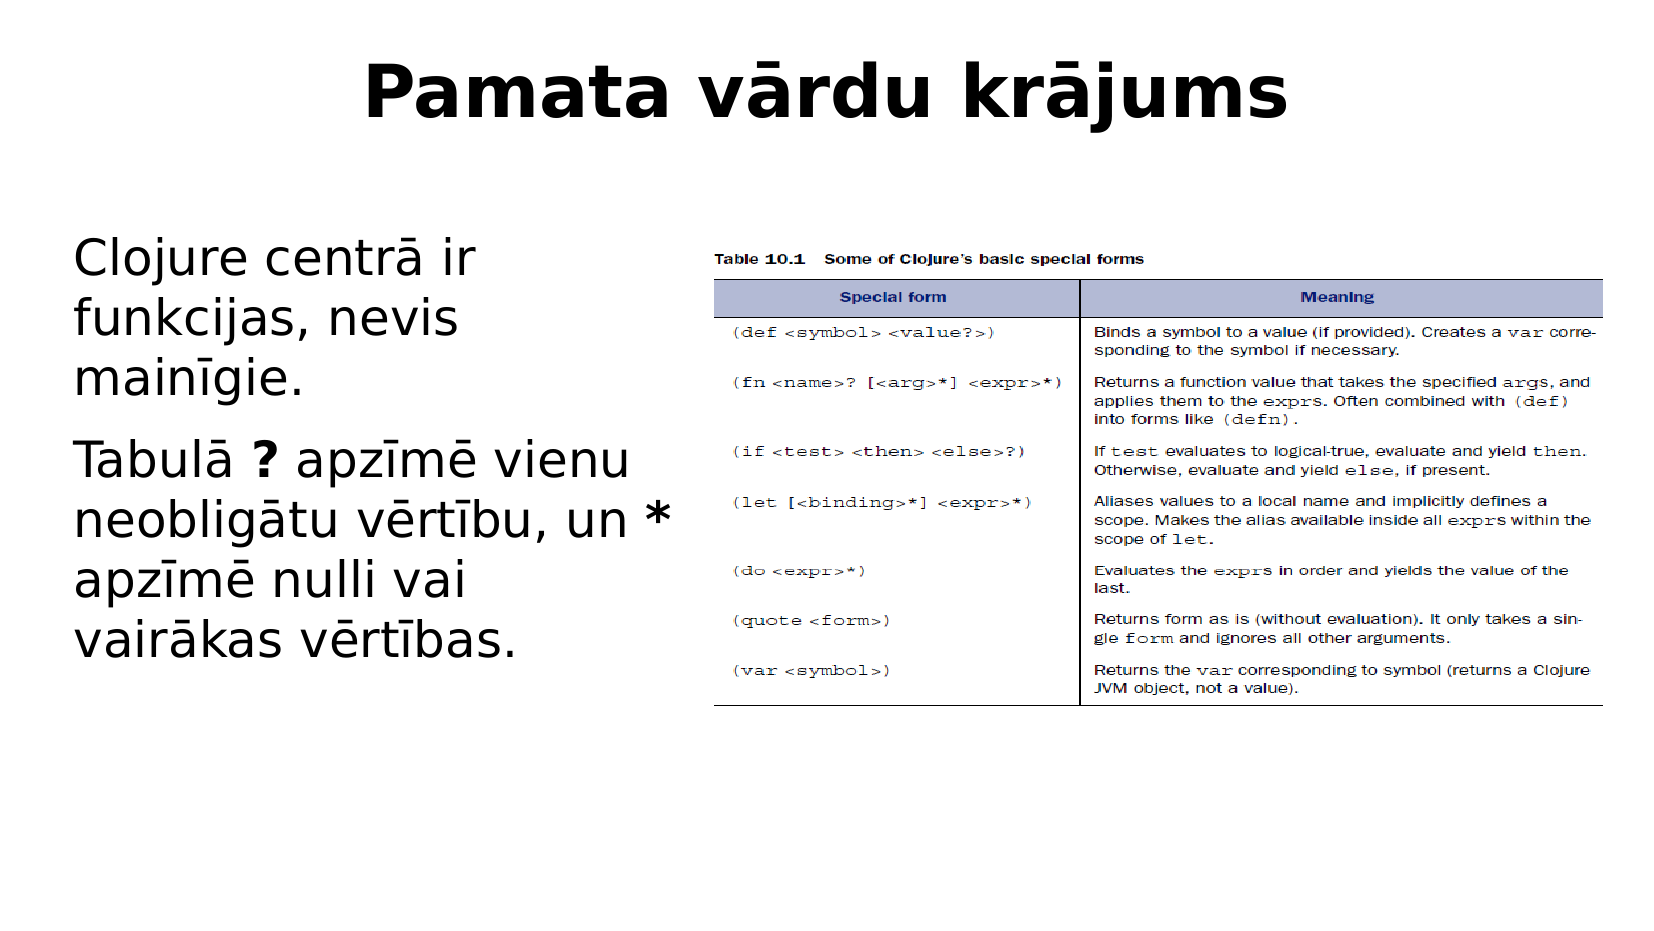

# Pamata vārdu krājums
Clojure centrā ir funkcijas, nevis mainīgie.
Tabulā ? apzīmē vienu neobligātu vērtību, un * apzīmē nulli vai vairākas vērtības.